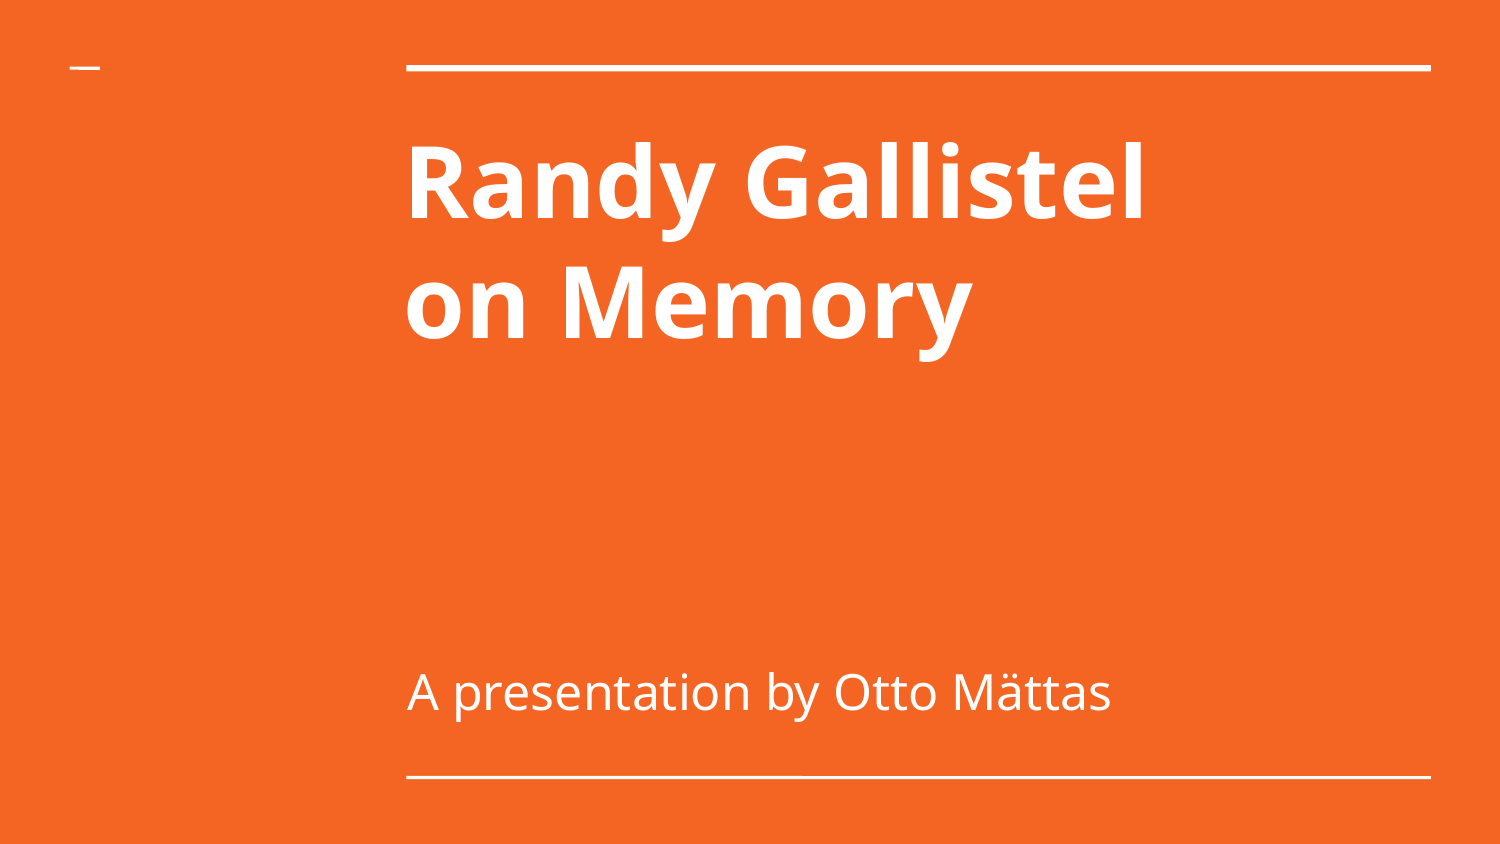

# Randy Gallistel on Memory
A presentation by Otto Mättas